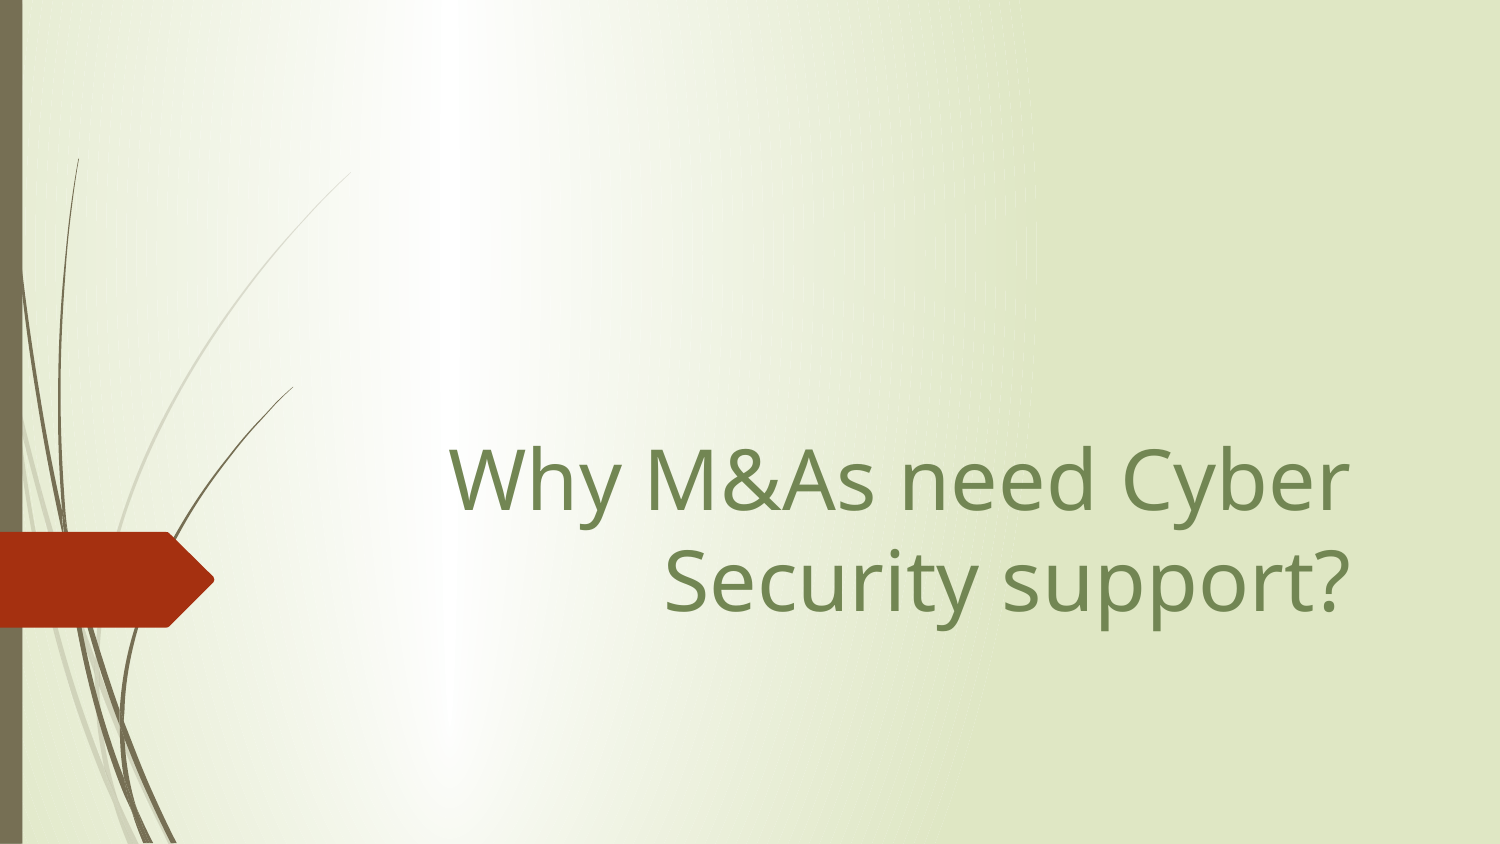

# Why M&As need Cyber Security support?